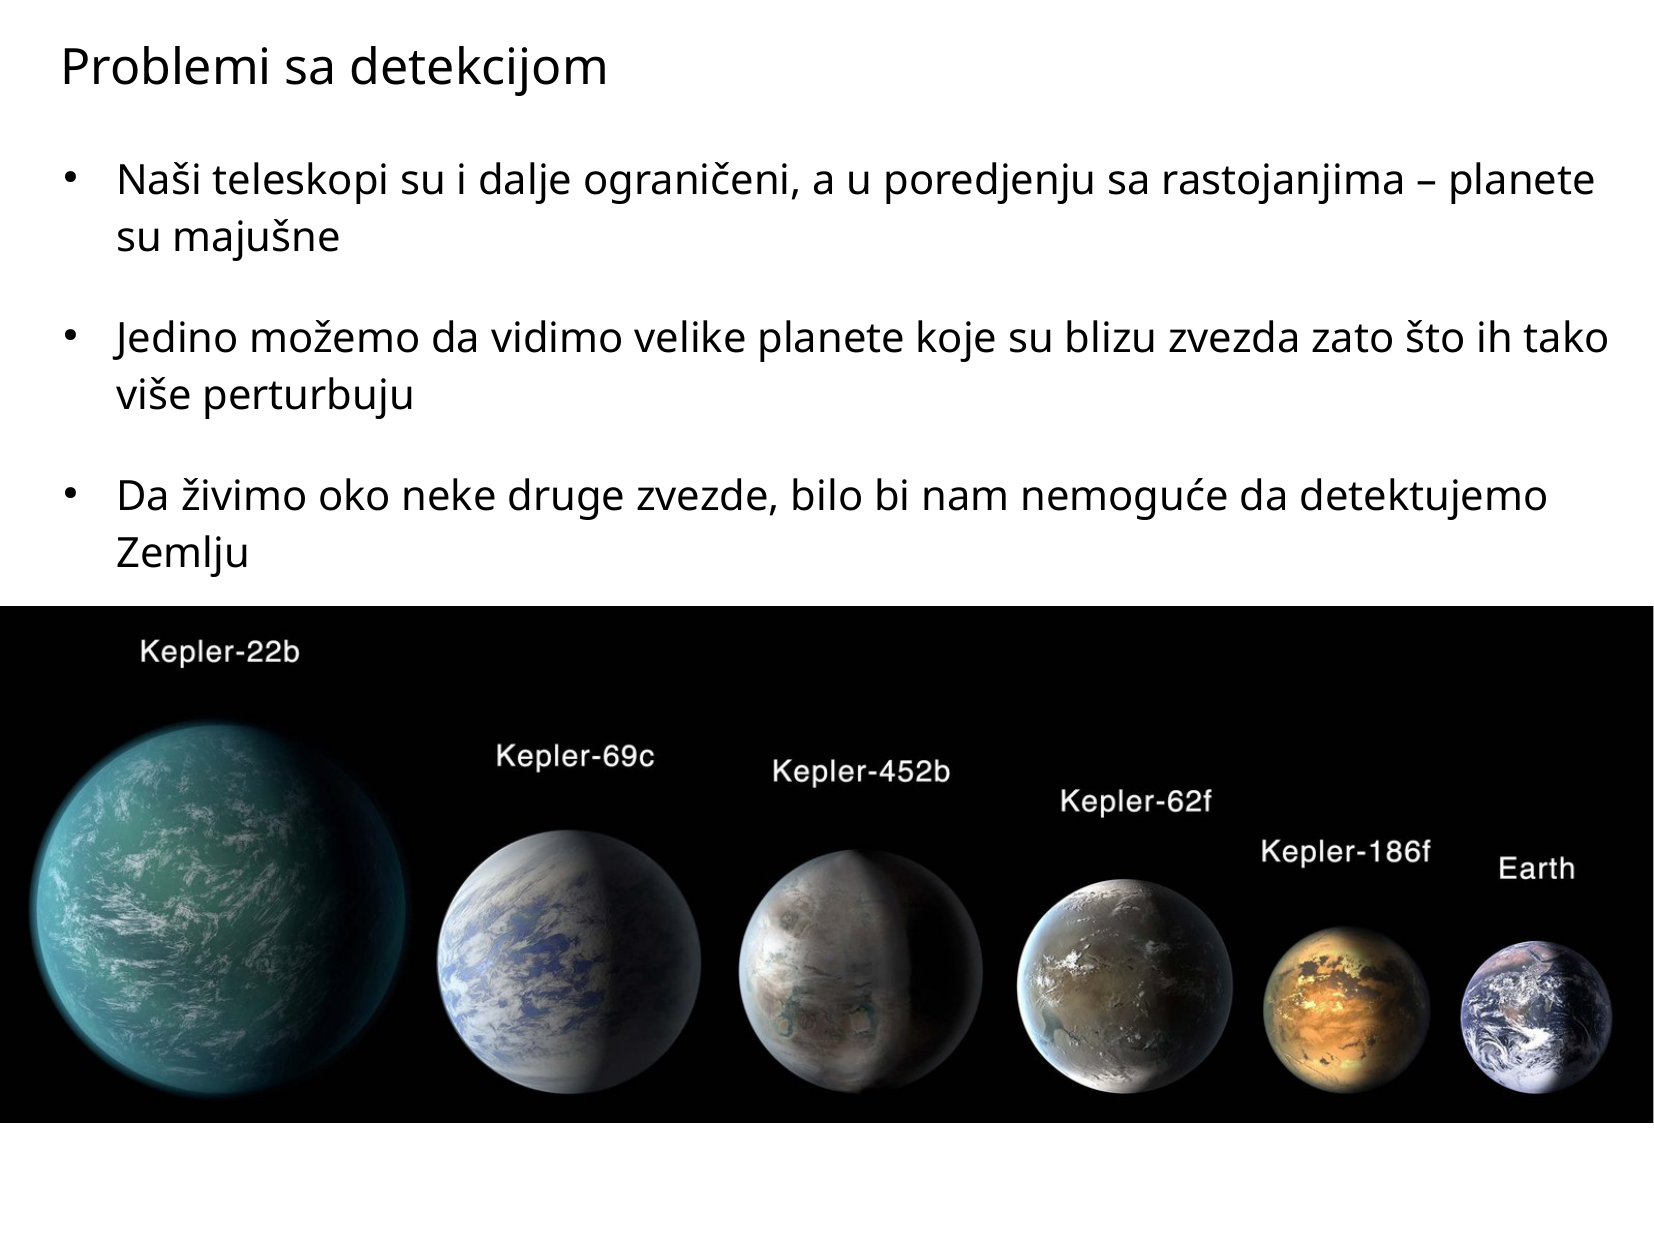

# Problemi sa detekcijom
Naši teleskopi su i dalje ograničeni, a u poredjenju sa rastojanjima – planete su majušne
Jedino možemo da vidimo velike planete koje su blizu zvezda zato što ih tako više perturbuju
Da živimo oko neke druge zvezde, bilo bi nam nemoguće da detektujemo Zemlju